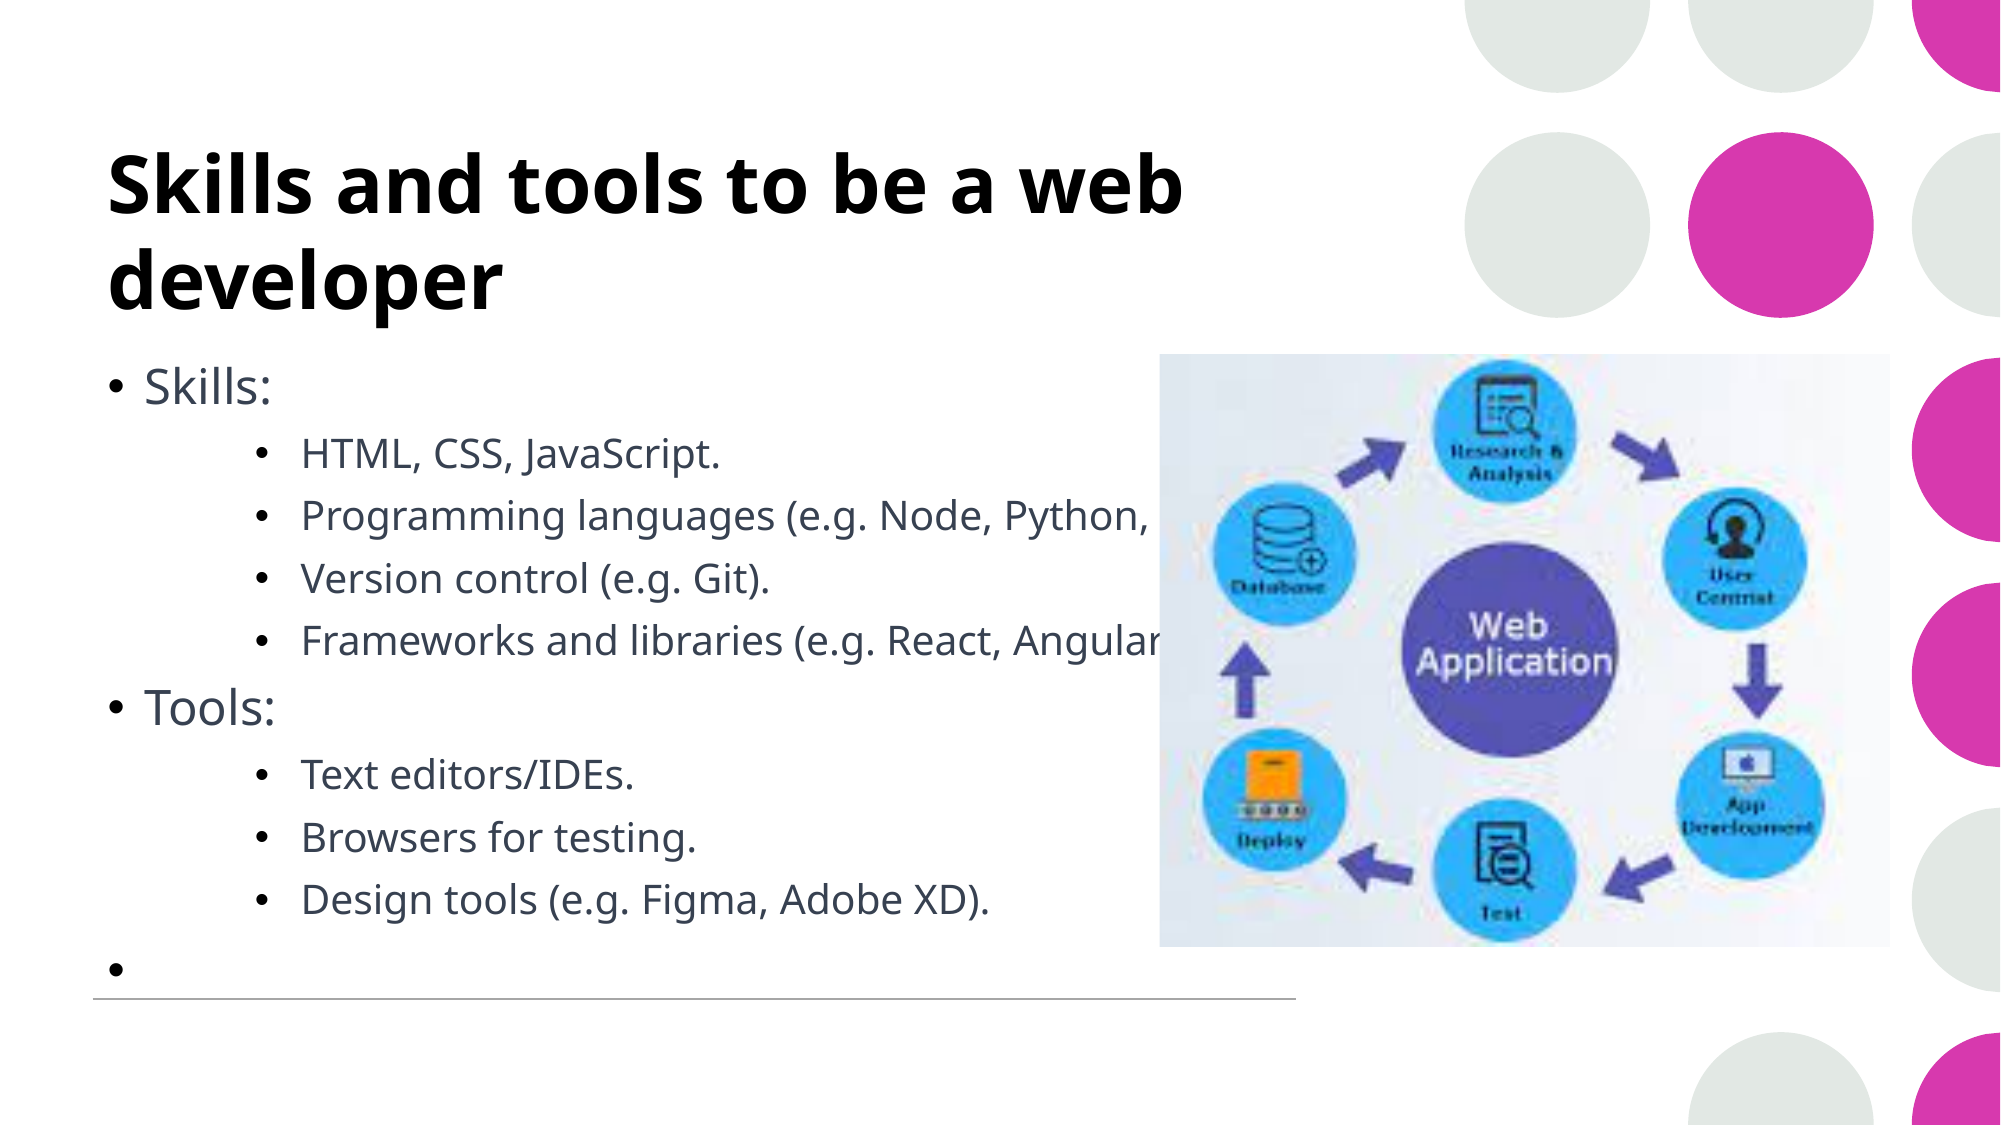

# Skills and tools to be a web developer
Skills:
HTML, CSS, JavaScript.
Programming languages (e.g. Node, Python, Ruby).
Version control (e.g. Git).
Frameworks and libraries (e.g. React, Angular).
Tools:
Text editors/IDEs.
Browsers for testing.
Design tools (e.g. Figma, Adobe XD).